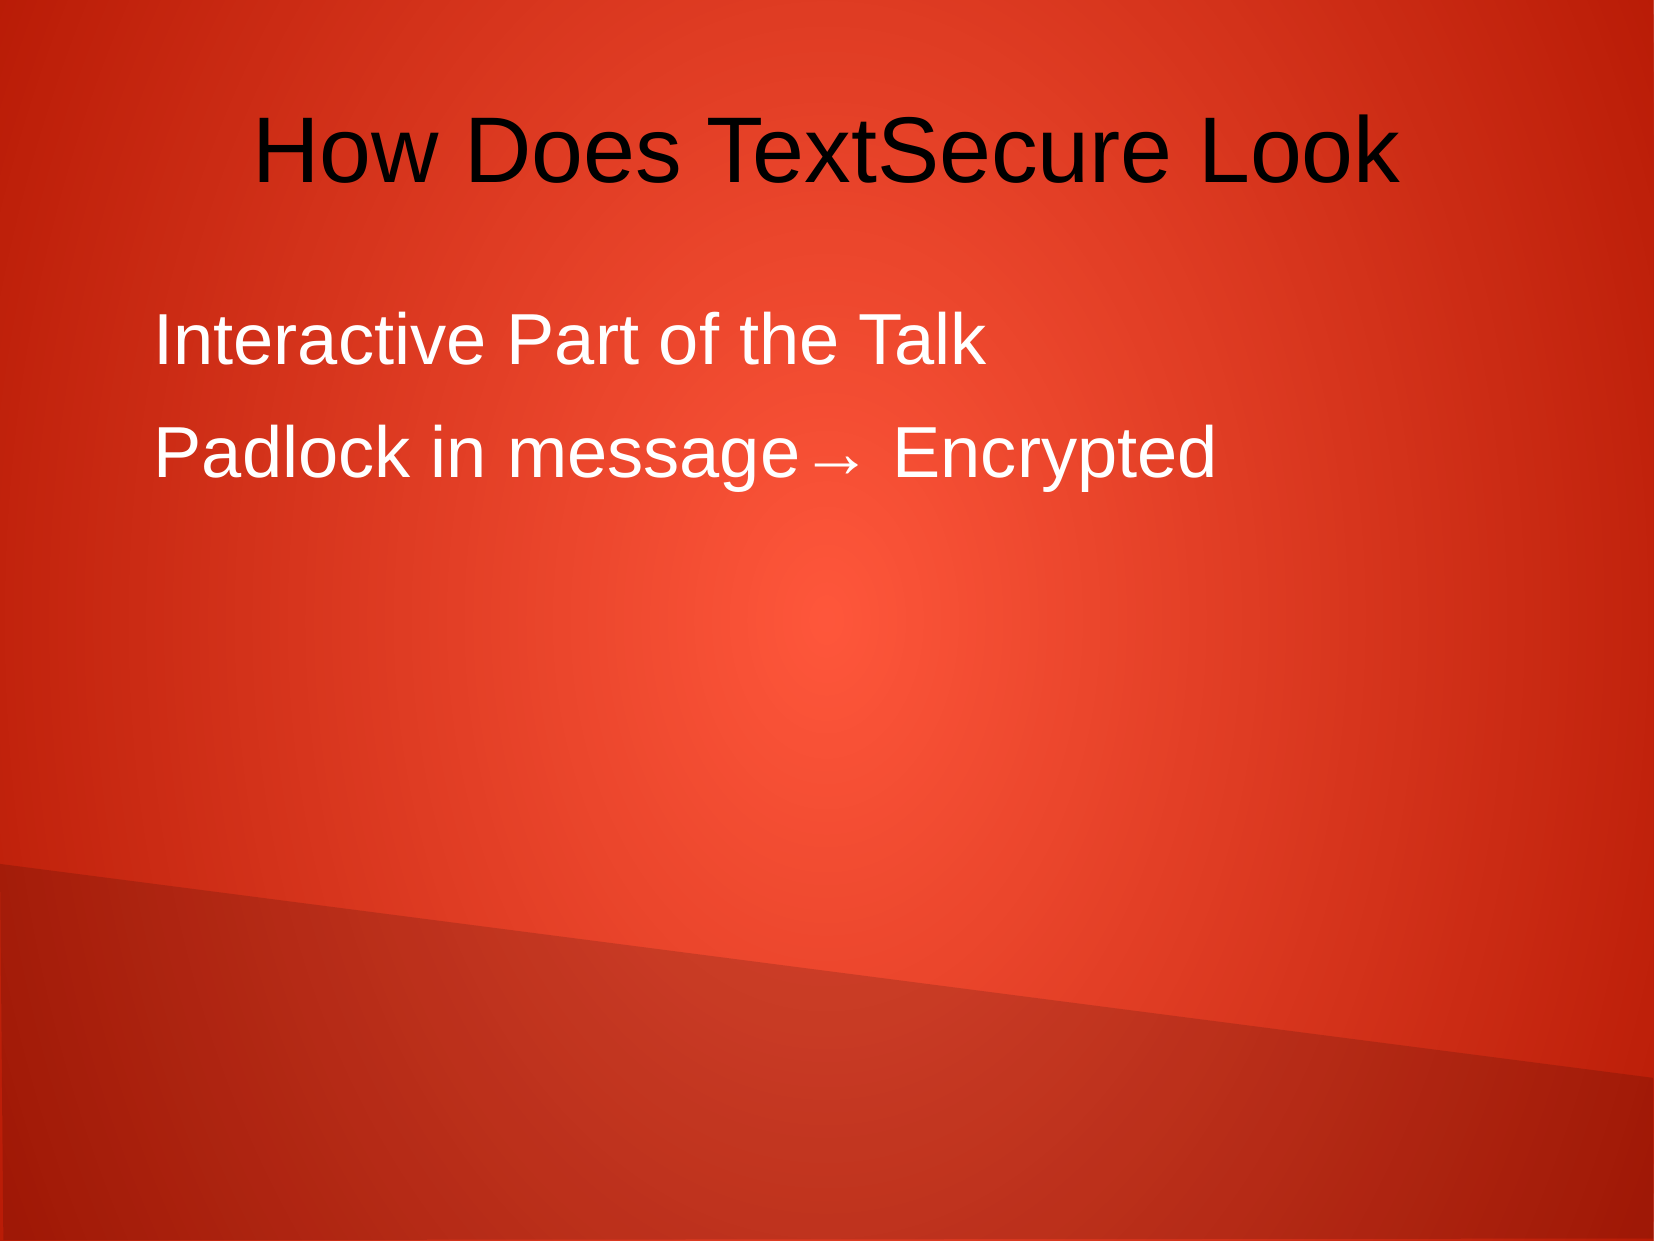

# How Does TextSecure Look
Interactive Part of the Talk
Padlock in message→ Encrypted